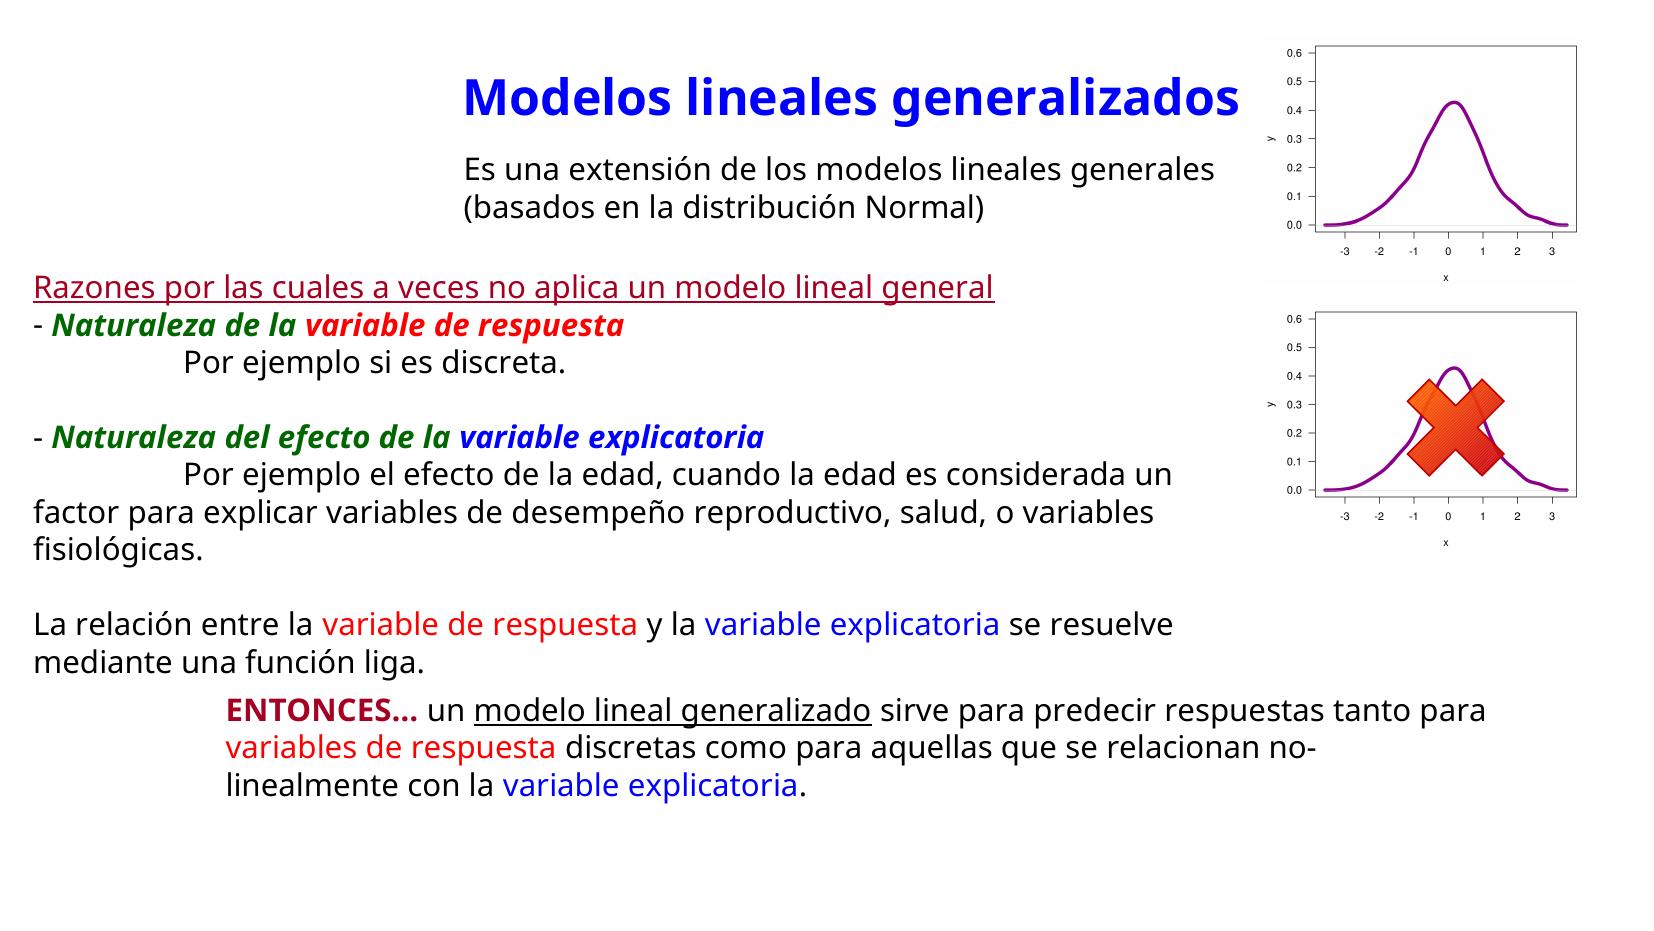

Modelos lineales generalizados
Es una extensión de los modelos lineales generales (basados en la distribución Normal)
Razones por las cuales a veces no aplica un modelo lineal general
 Naturaleza de la variable de respuesta
	Por ejemplo si es discreta.
 Naturaleza del efecto de la variable explicatoria
	Por ejemplo el efecto de la edad, cuando la edad es considerada un factor para explicar variables de desempeño reproductivo, salud, o variables fisiológicas.
La relación entre la variable de respuesta y la variable explicatoria se resuelve mediante una función liga.
ENTONCES… un modelo lineal generalizado sirve para predecir respuestas tanto para variables de respuesta discretas como para aquellas que se relacionan no-linealmente con la variable explicatoria.